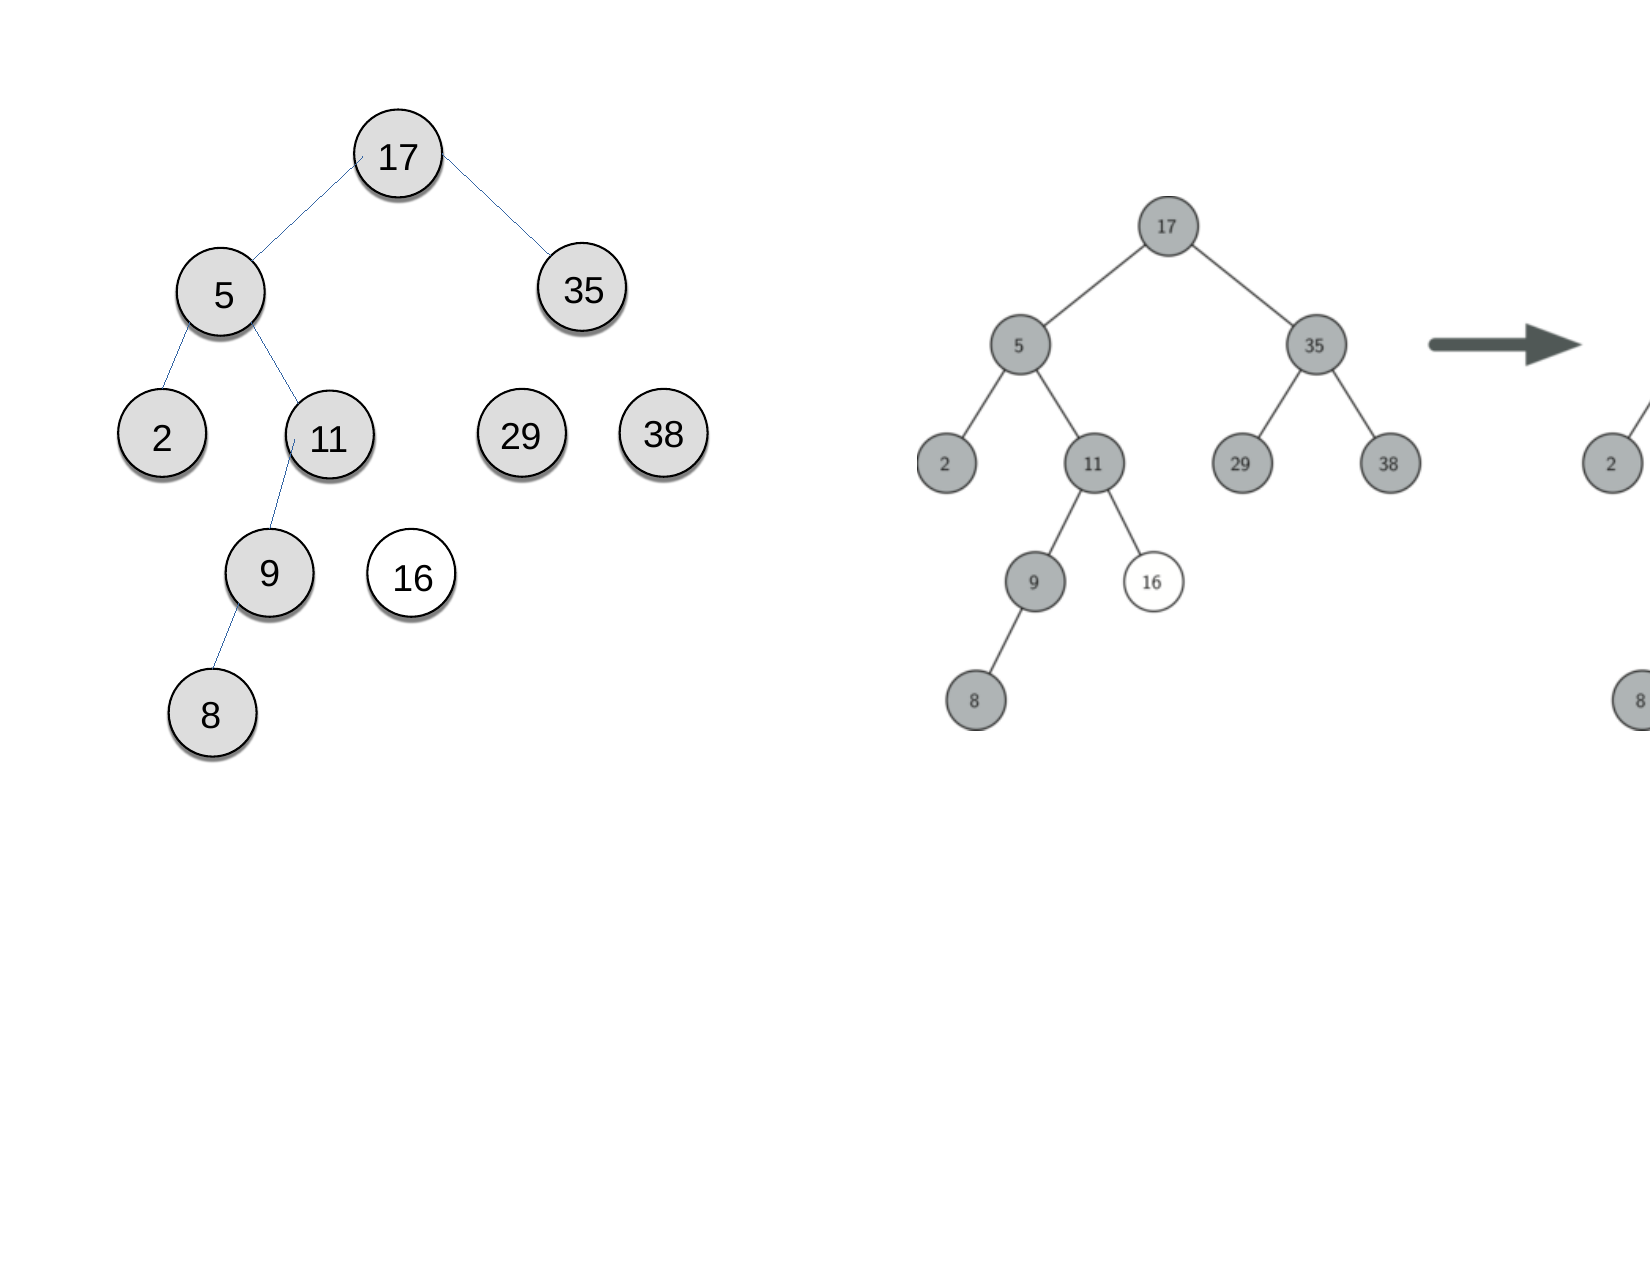

17
35
5
38
29
2
11
9
16
8